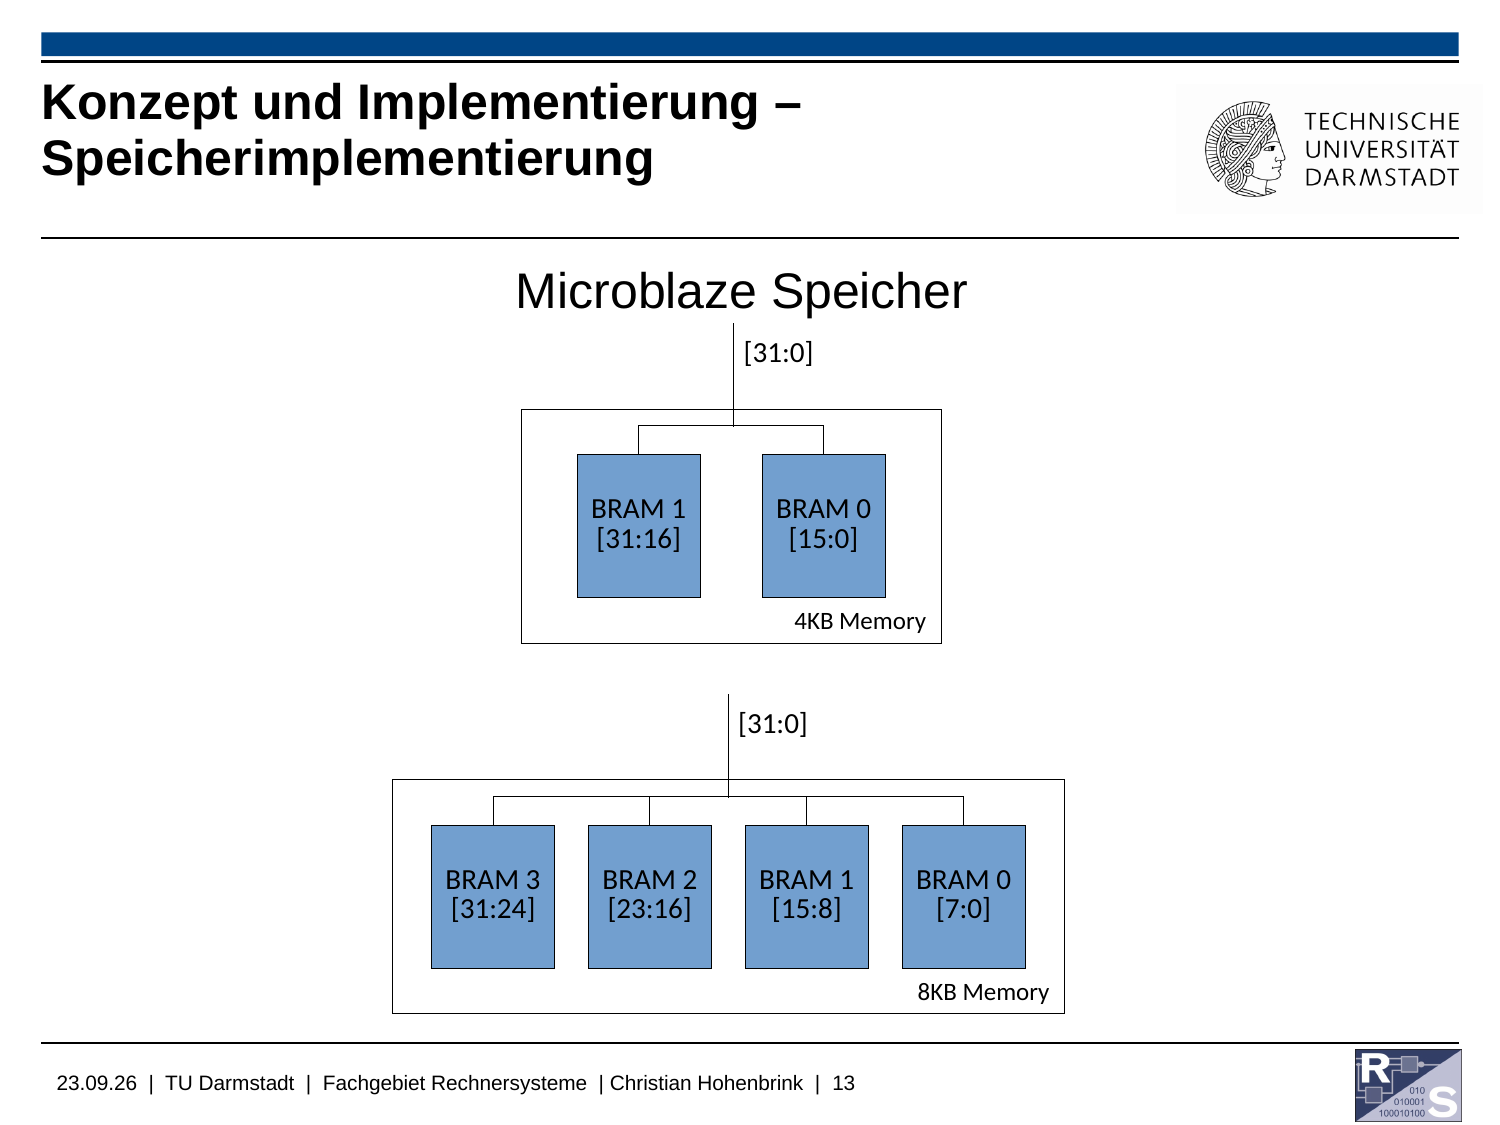

# Konzept und Implementierung – Speicherimplementierung
 Microblaze Speicher
[31:0]
4KB Memory
BRAM 1
[31:16]
BRAM 0
[15:0]
[31:0]
 8KB Memory
BRAM 3
[31:24]
BRAM 2
[23:16]
BRAM 1
[15:8]
BRAM 0
[7:0]